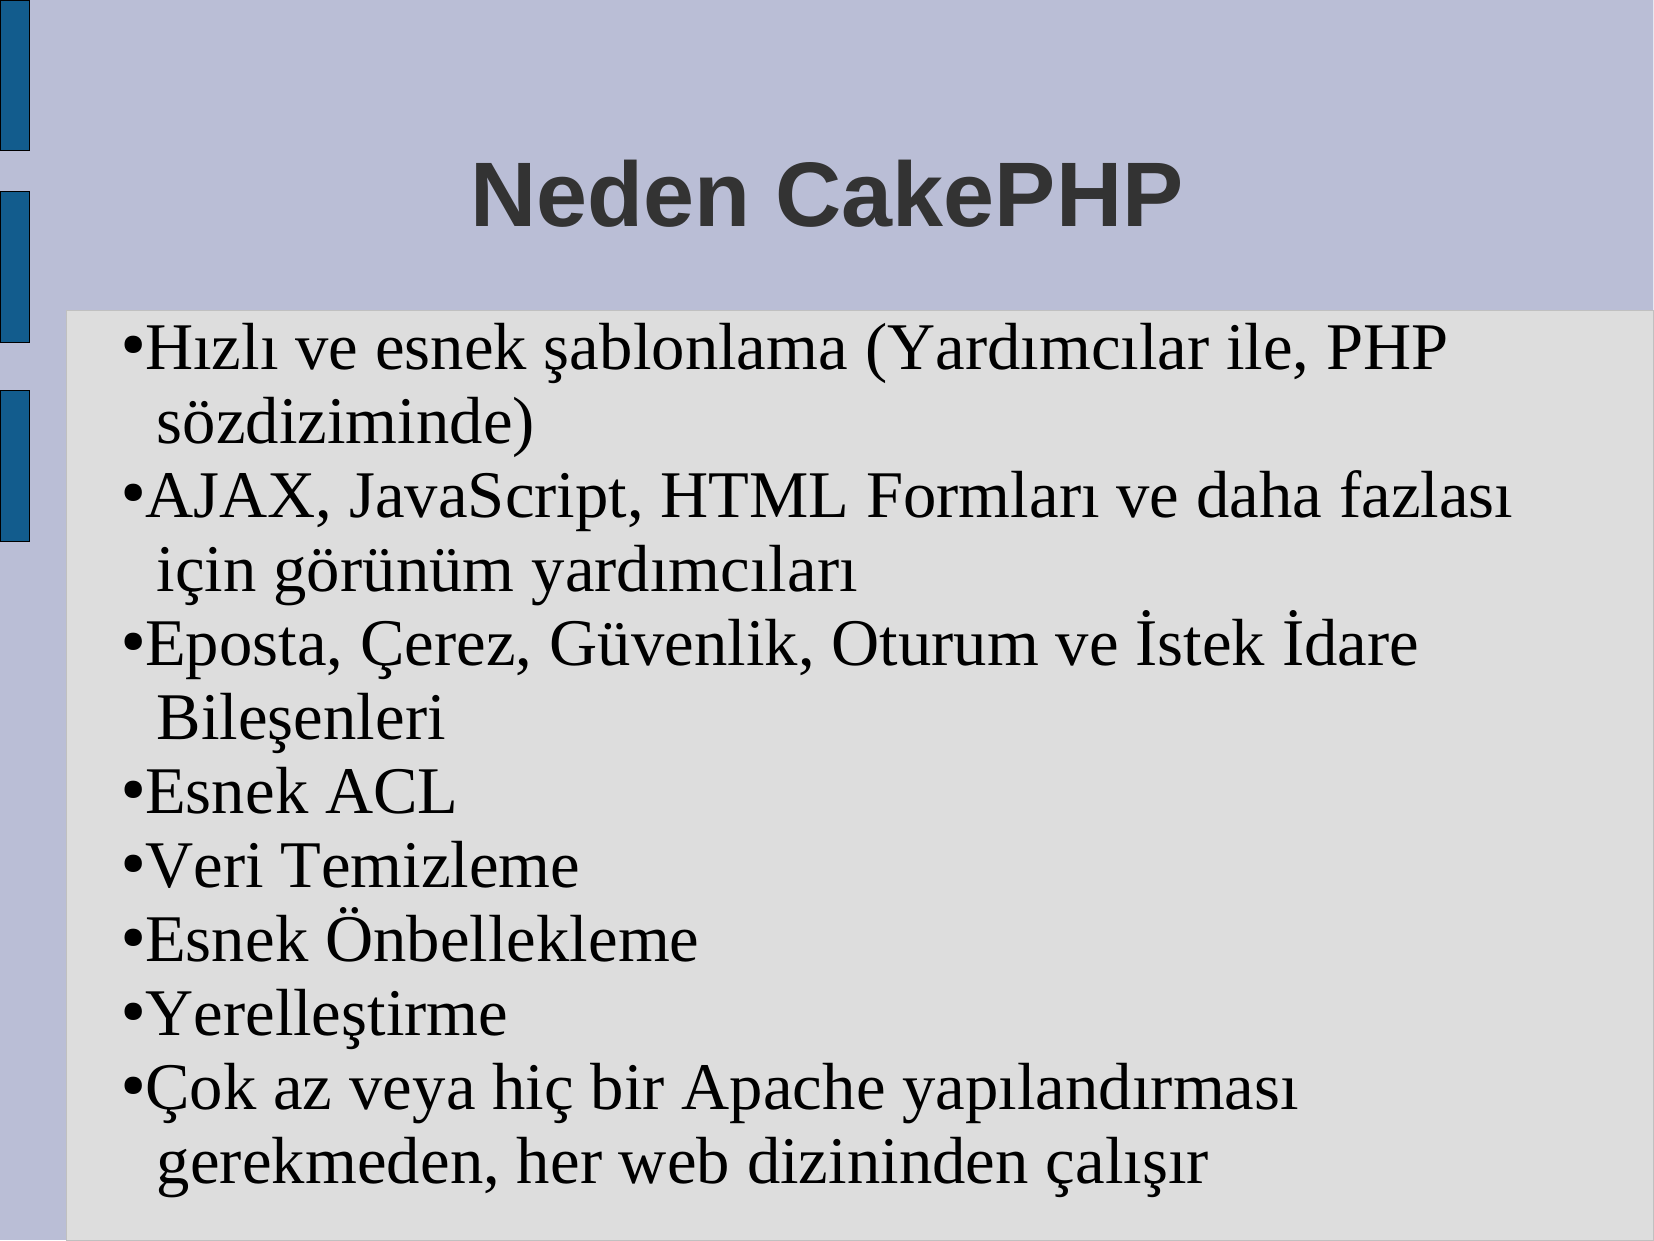

# Neden CakePHP
Hızlı ve esnek şablonlama (Yardımcılar ile, PHP sözdiziminde)
AJAX, JavaScript, HTML Formları ve daha fazlası için görünüm yardımcıları
Eposta, Çerez, Güvenlik, Oturum ve İstek İdare Bileşenleri
Esnek ACL
Veri Temizleme
Esnek Önbellekleme
Yerelleştirme
Çok az veya hiç bir Apache yapılandırması gerekmeden, her web dizininden çalışır